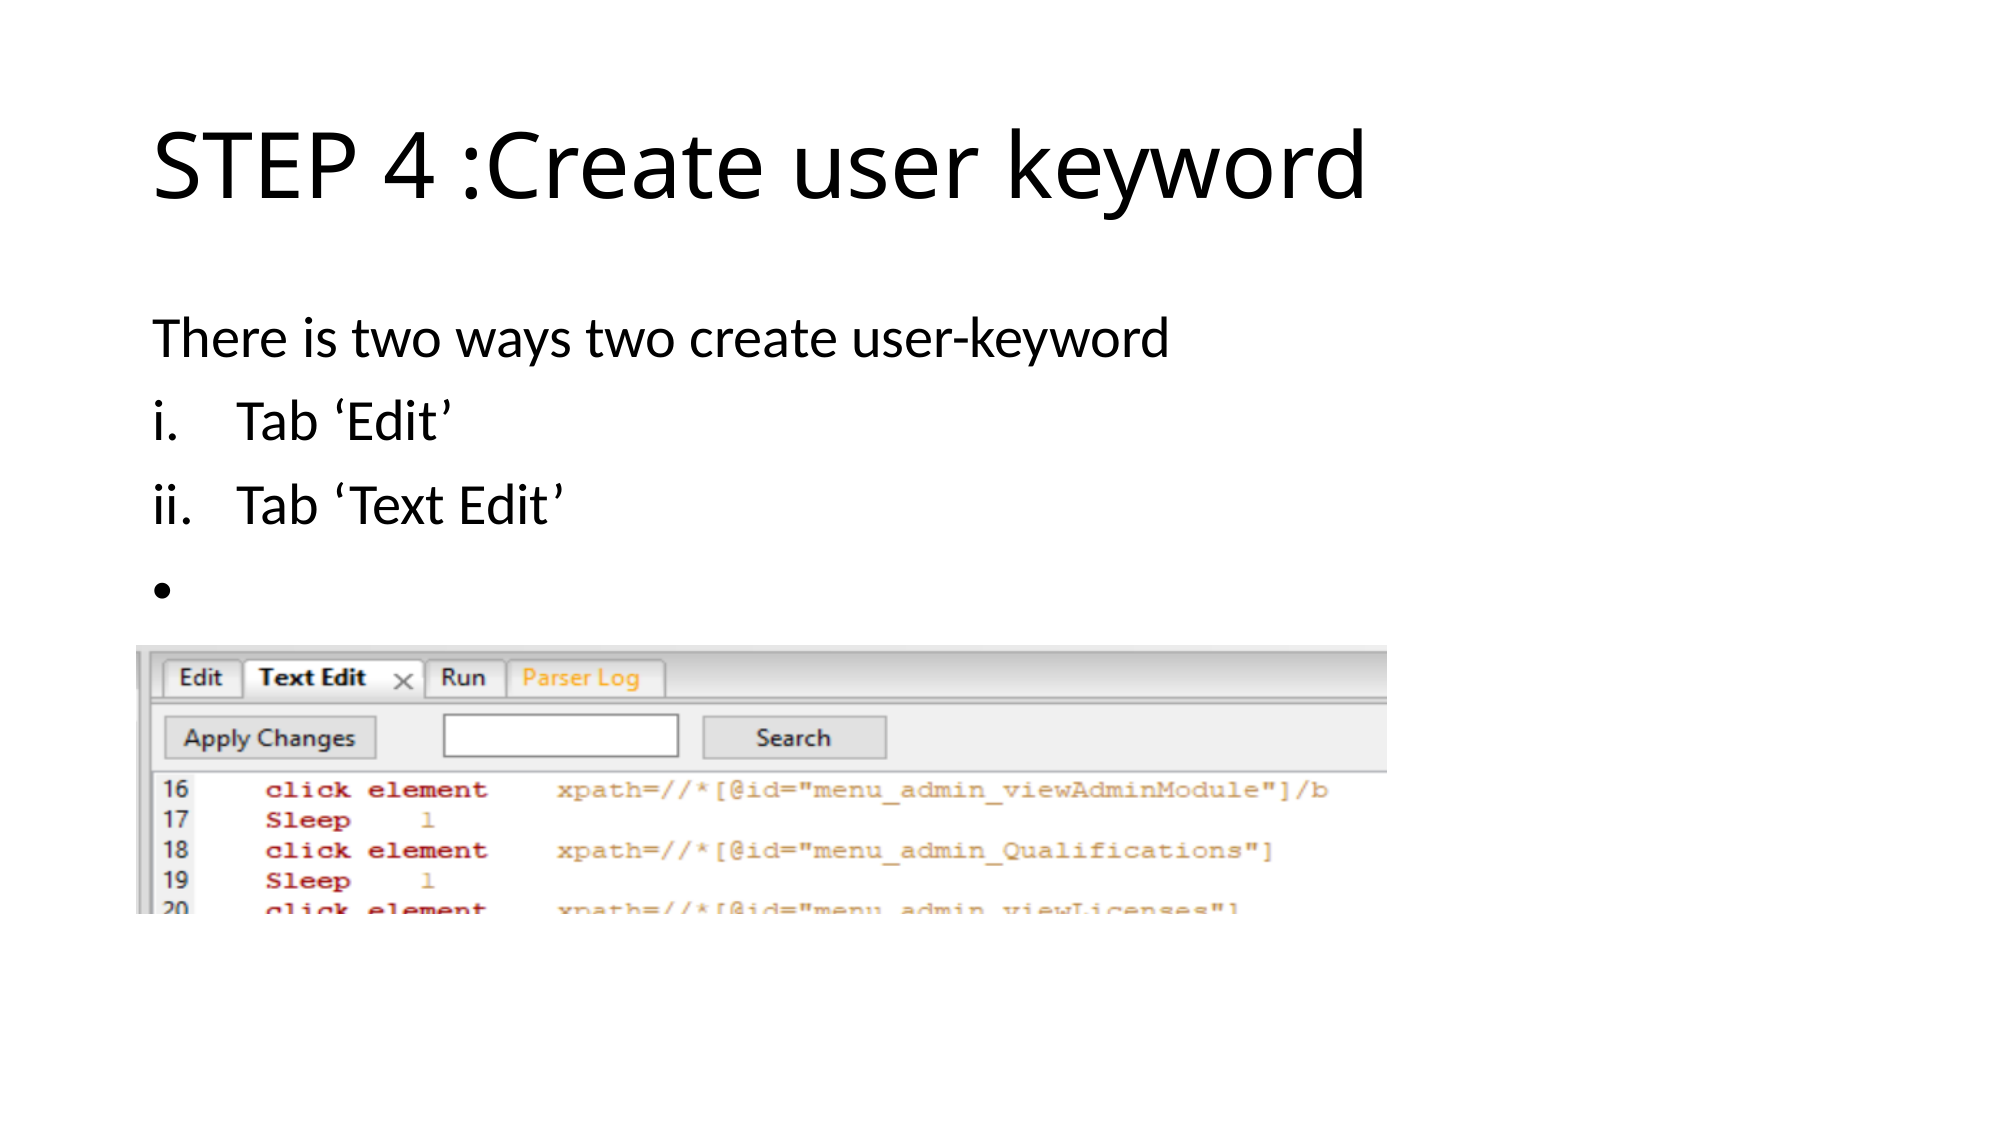

# STEP 4 :Create user keyword
There is two ways two create user-keyword
Tab ‘Edit’
Tab ‘Text Edit’